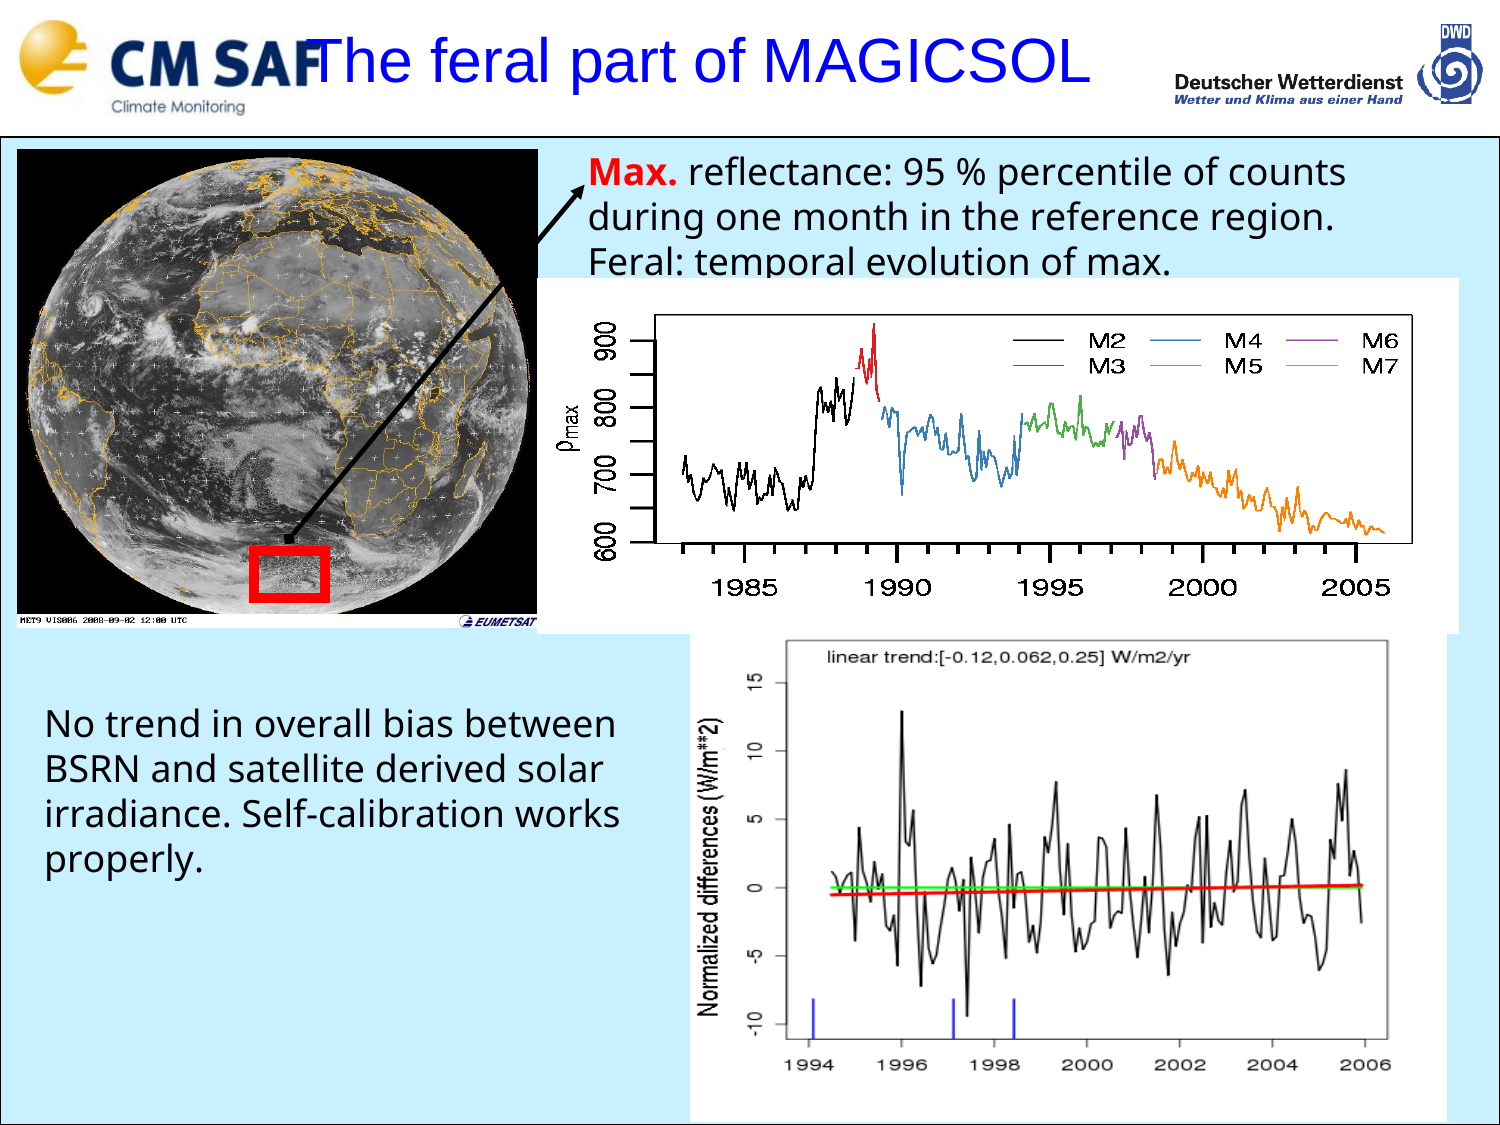

The feral part of MAGICSOL
Max. reflectance: 95 % percentile of counts during one month in the reference region. Feral: temporal evolution of max.
No trend in overall bias between
BSRN and satellite derived solar
irradiance. Self-calibration works
properly.